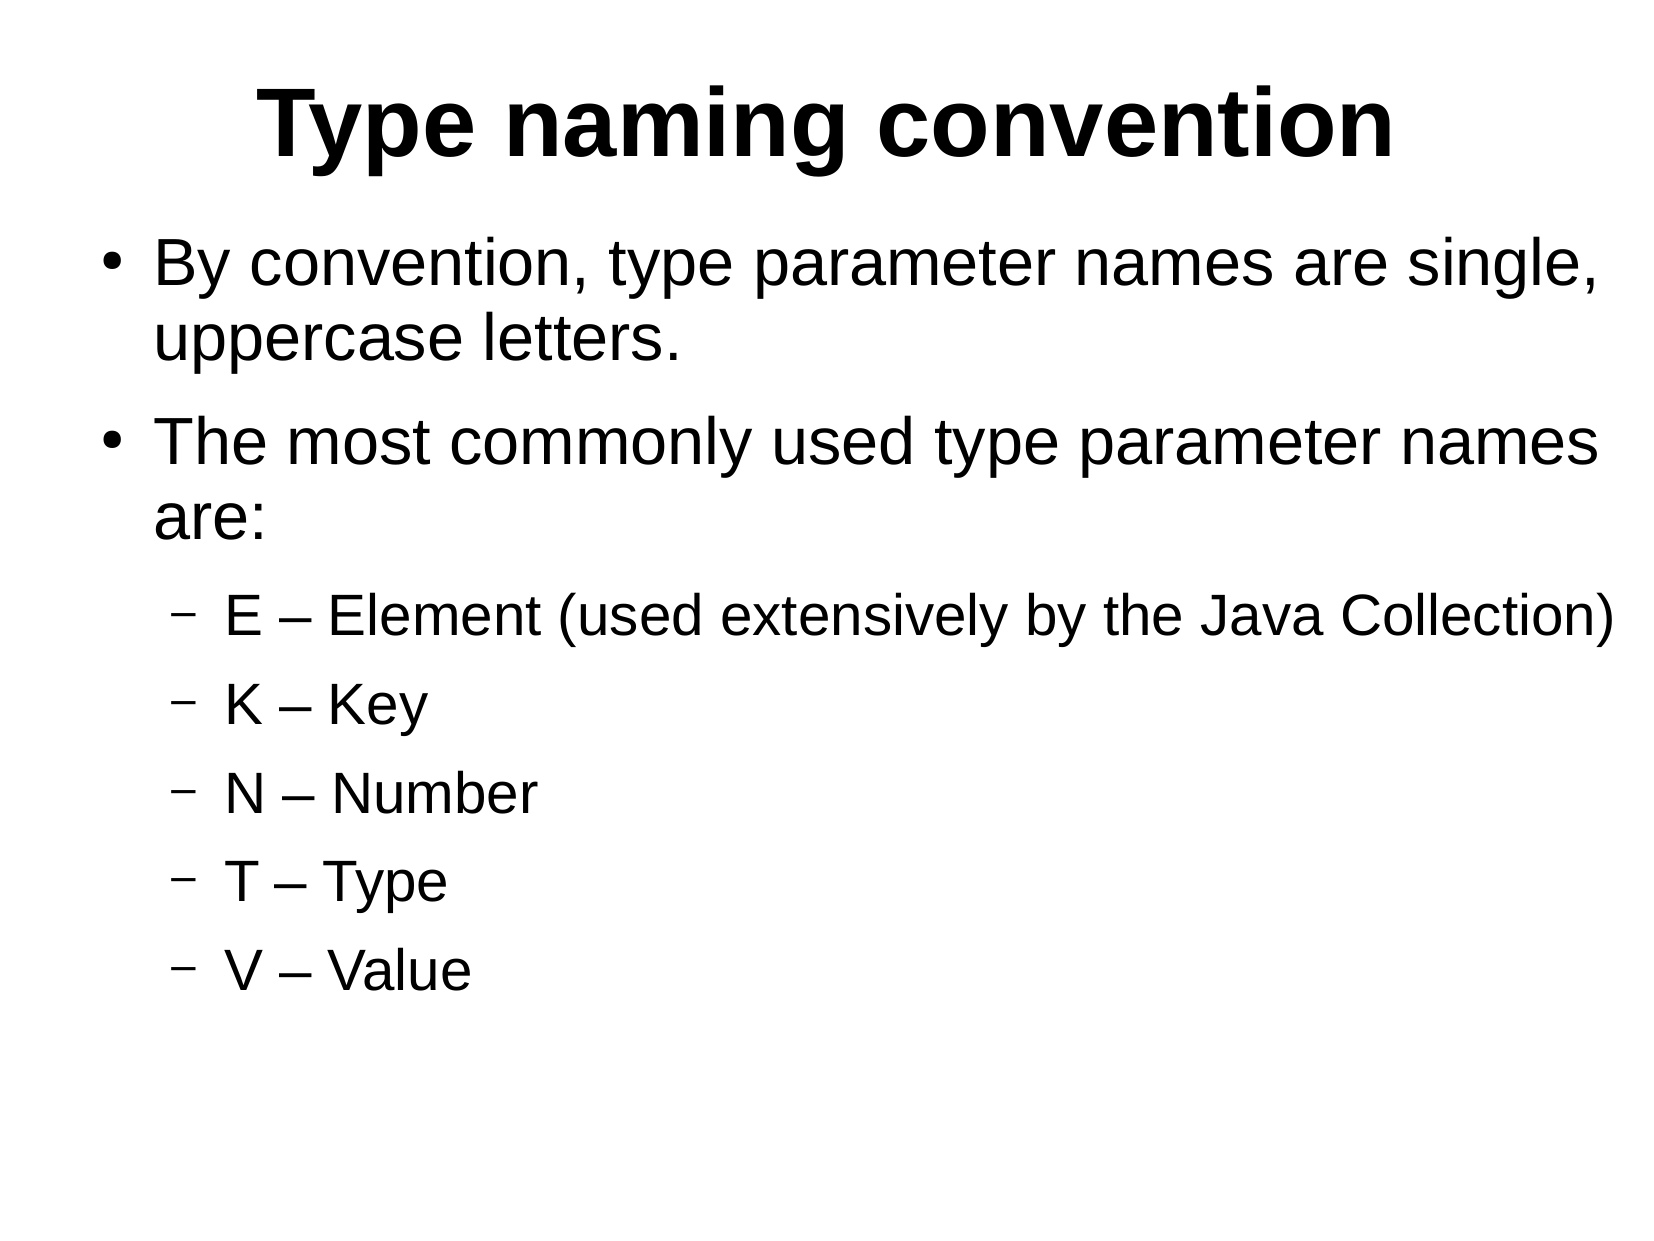

# Type naming convention
By convention, type parameter names are single, uppercase letters.
The most commonly used type parameter names are:
E – Element (used extensively by the Java Collection)
K – Key
N – Number
T – Type
V – Value